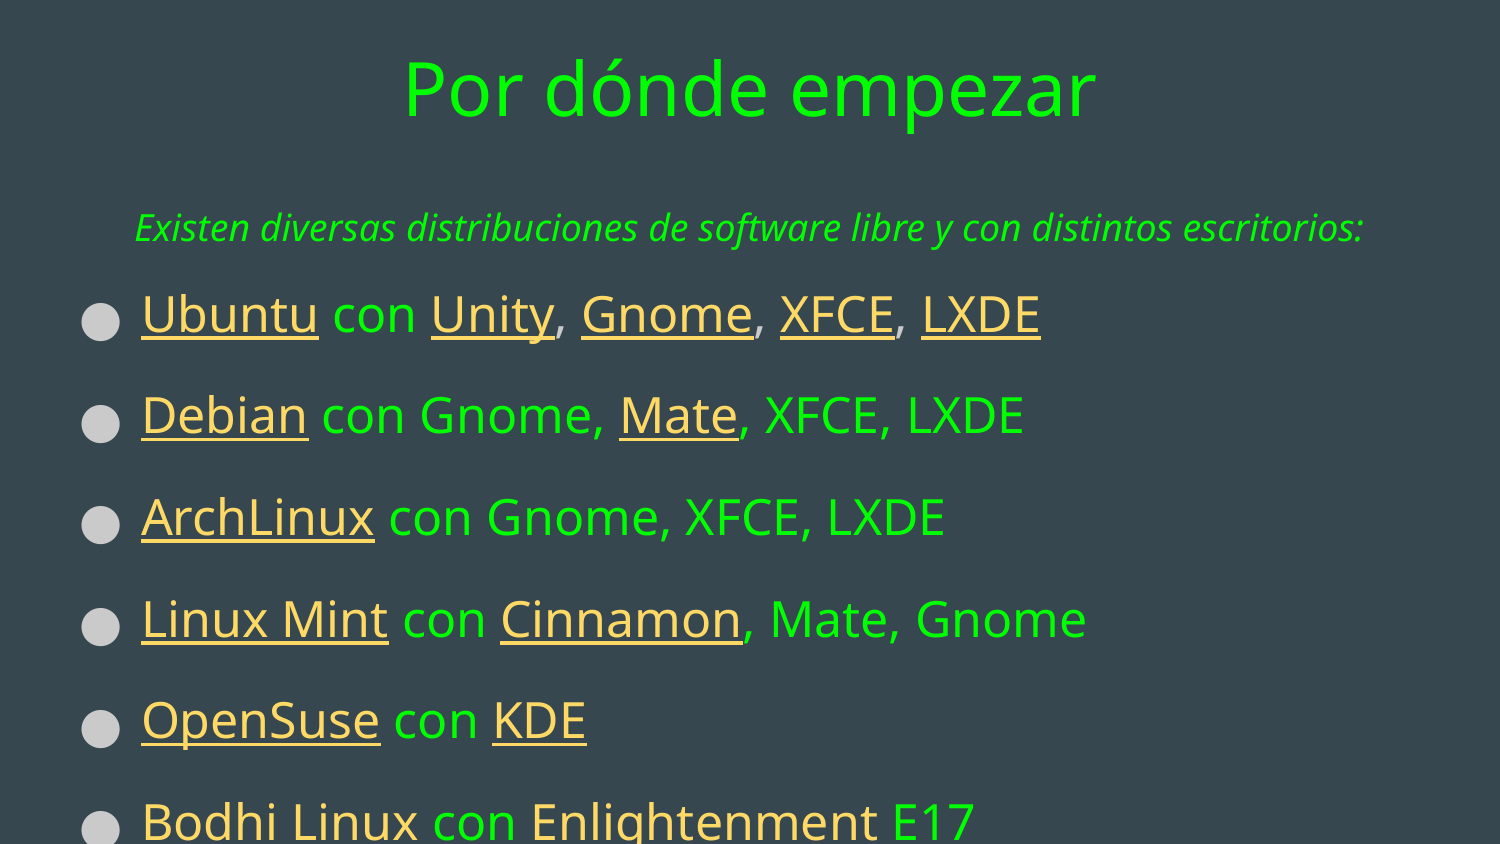

# Por dónde empezar
Existen diversas distribuciones de software libre y con distintos escritorios:
Ubuntu con Unity, Gnome, XFCE, LXDE
Debian con Gnome, Mate, XFCE, LXDE
ArchLinux con Gnome, XFCE, LXDE
Linux Mint con Cinnamon, Mate, Gnome
OpenSuse con KDE
Bodhi Linux con Enlightenment E17
Sparky Linux con E17 u Openbox